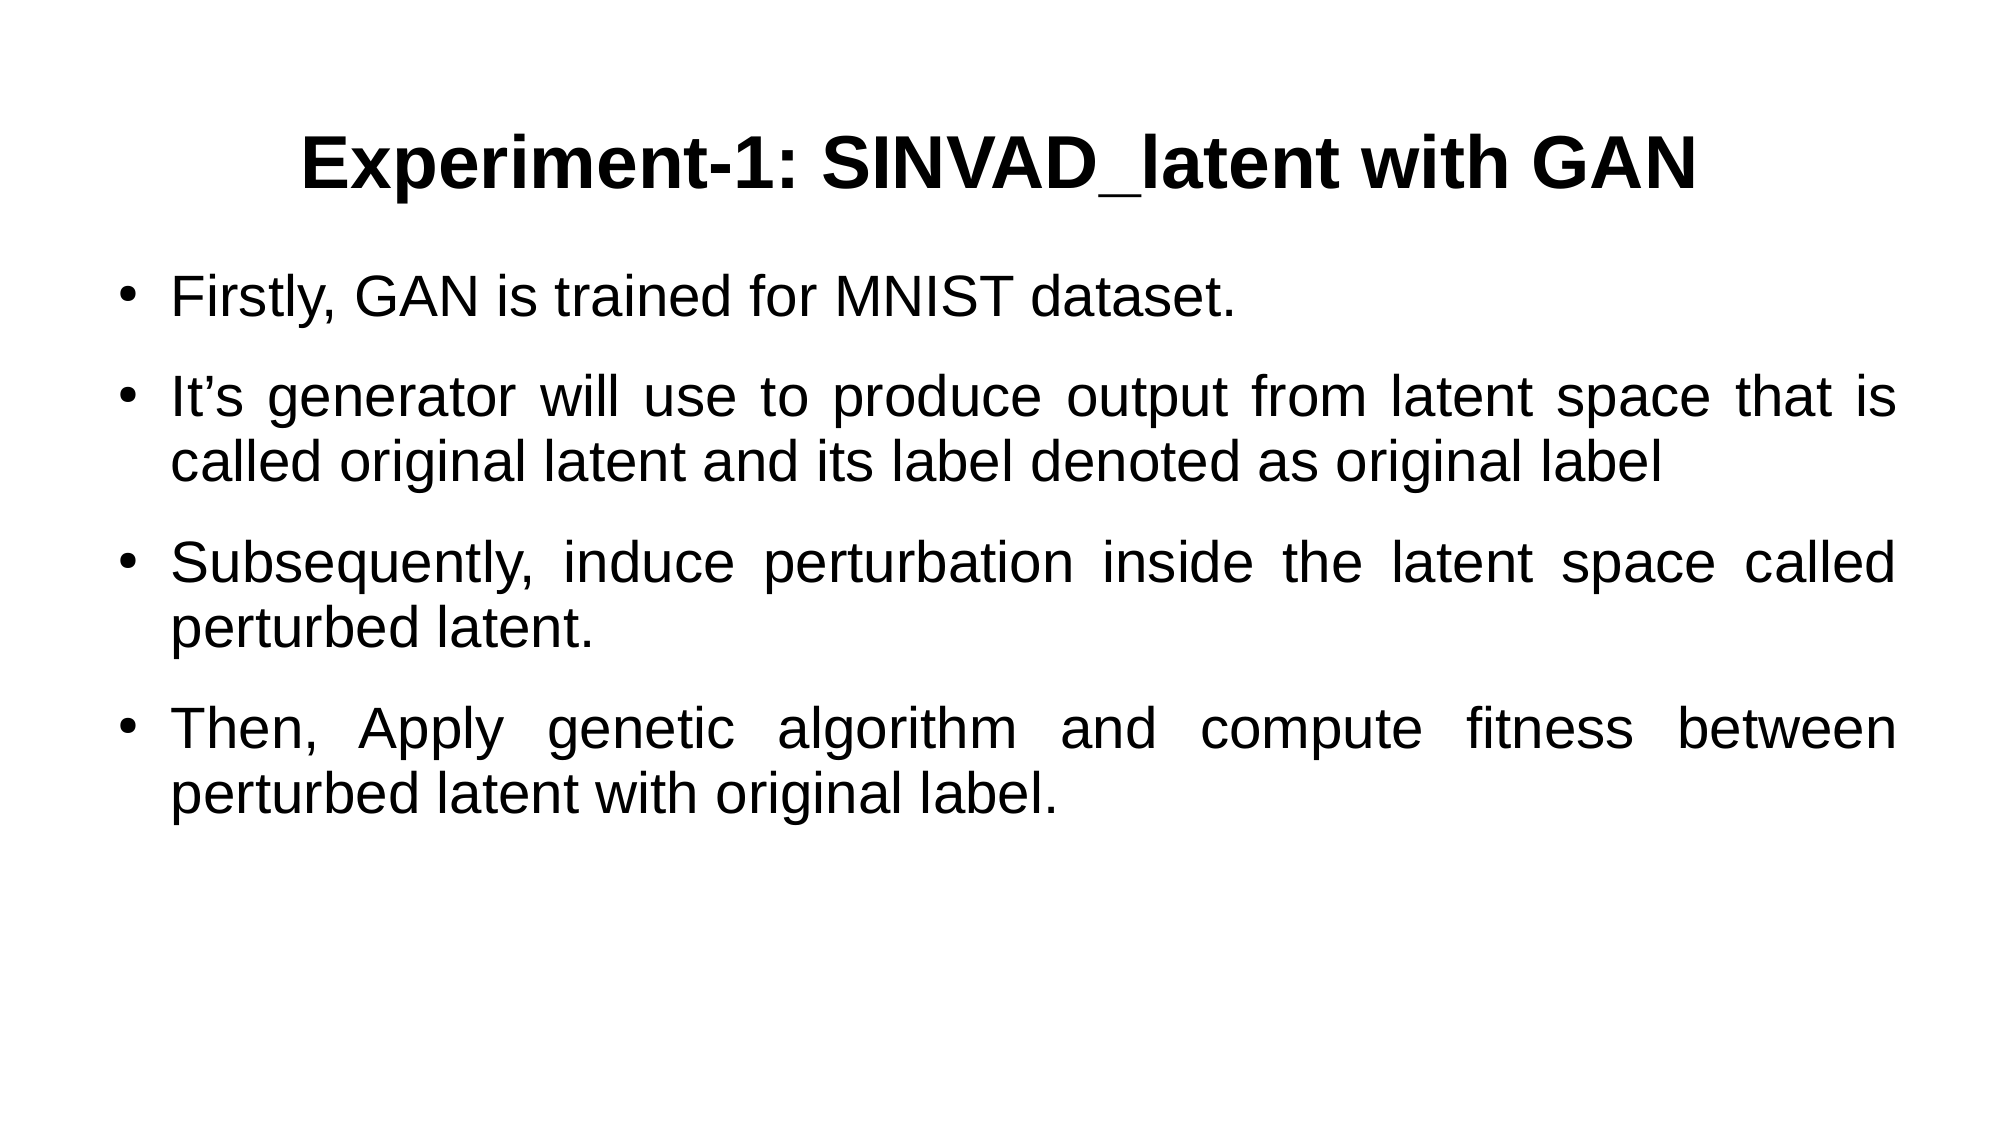

# Experiment-1: SINVAD_latent with GAN
Firstly, GAN is trained for MNIST dataset.
It’s generator will use to produce output from latent space that is called original latent and its label denoted as original label
Subsequently, induce perturbation inside the latent space called perturbed latent.
Then, Apply genetic algorithm and compute fitness between perturbed latent with original label.